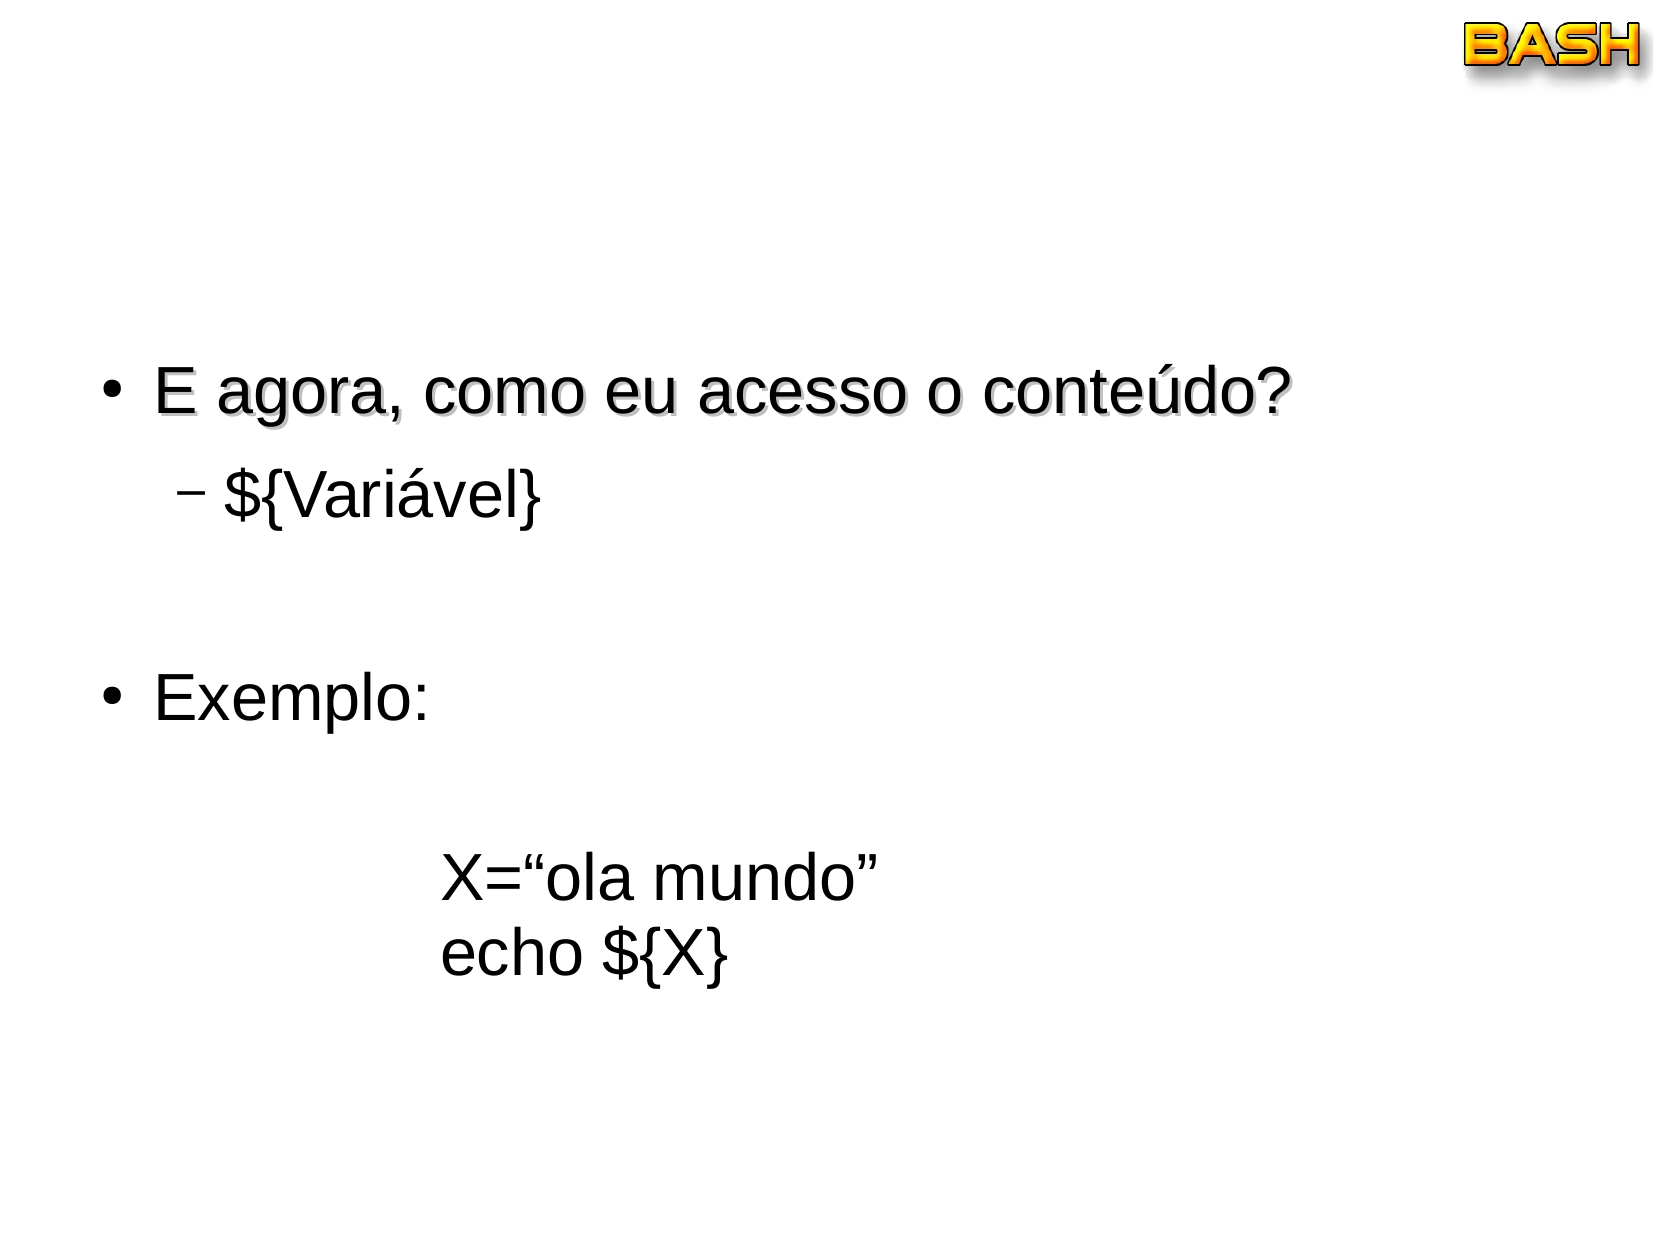

# E agora, como eu acesso o conteúdo?
${Variável}
Exemplo:
X=“ola mundo”
echo ${X}